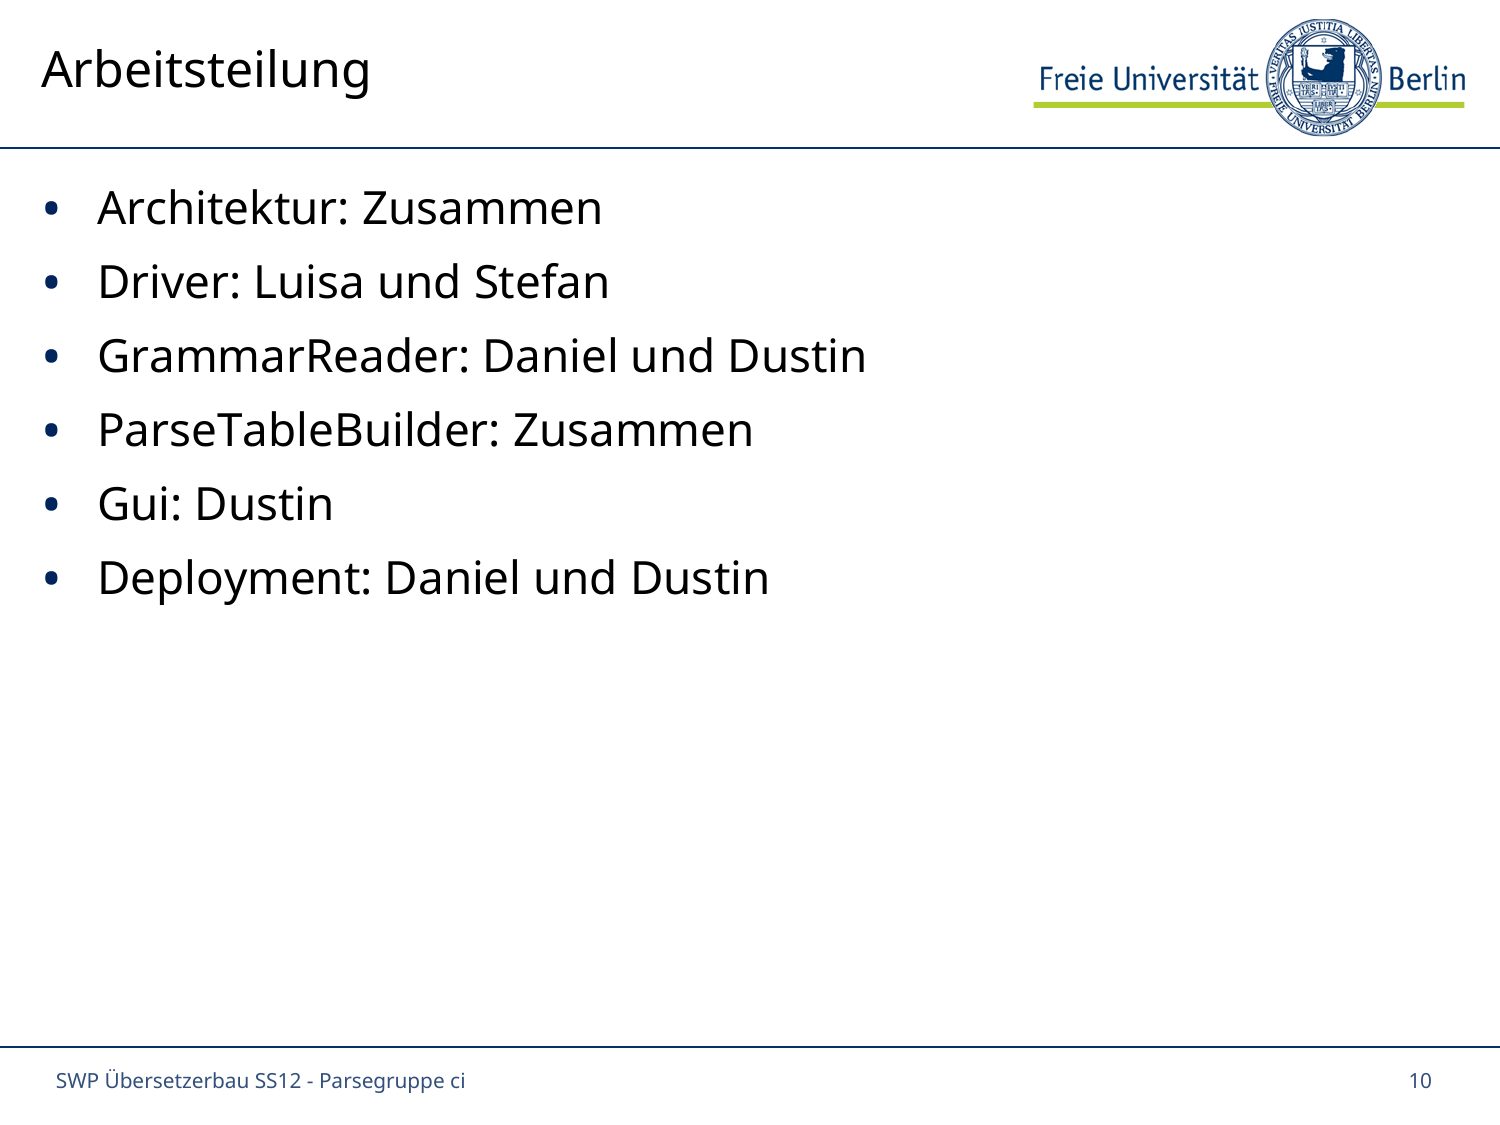

# Arbeitsteilung
Architektur: Zusammen
Driver: Luisa und Stefan
GrammarReader: Daniel und Dustin
ParseTableBuilder: Zusammen
Gui: Dustin
Deployment: Daniel und Dustin
SWP Übersetzerbau SS12 - Parsegruppe ci
10